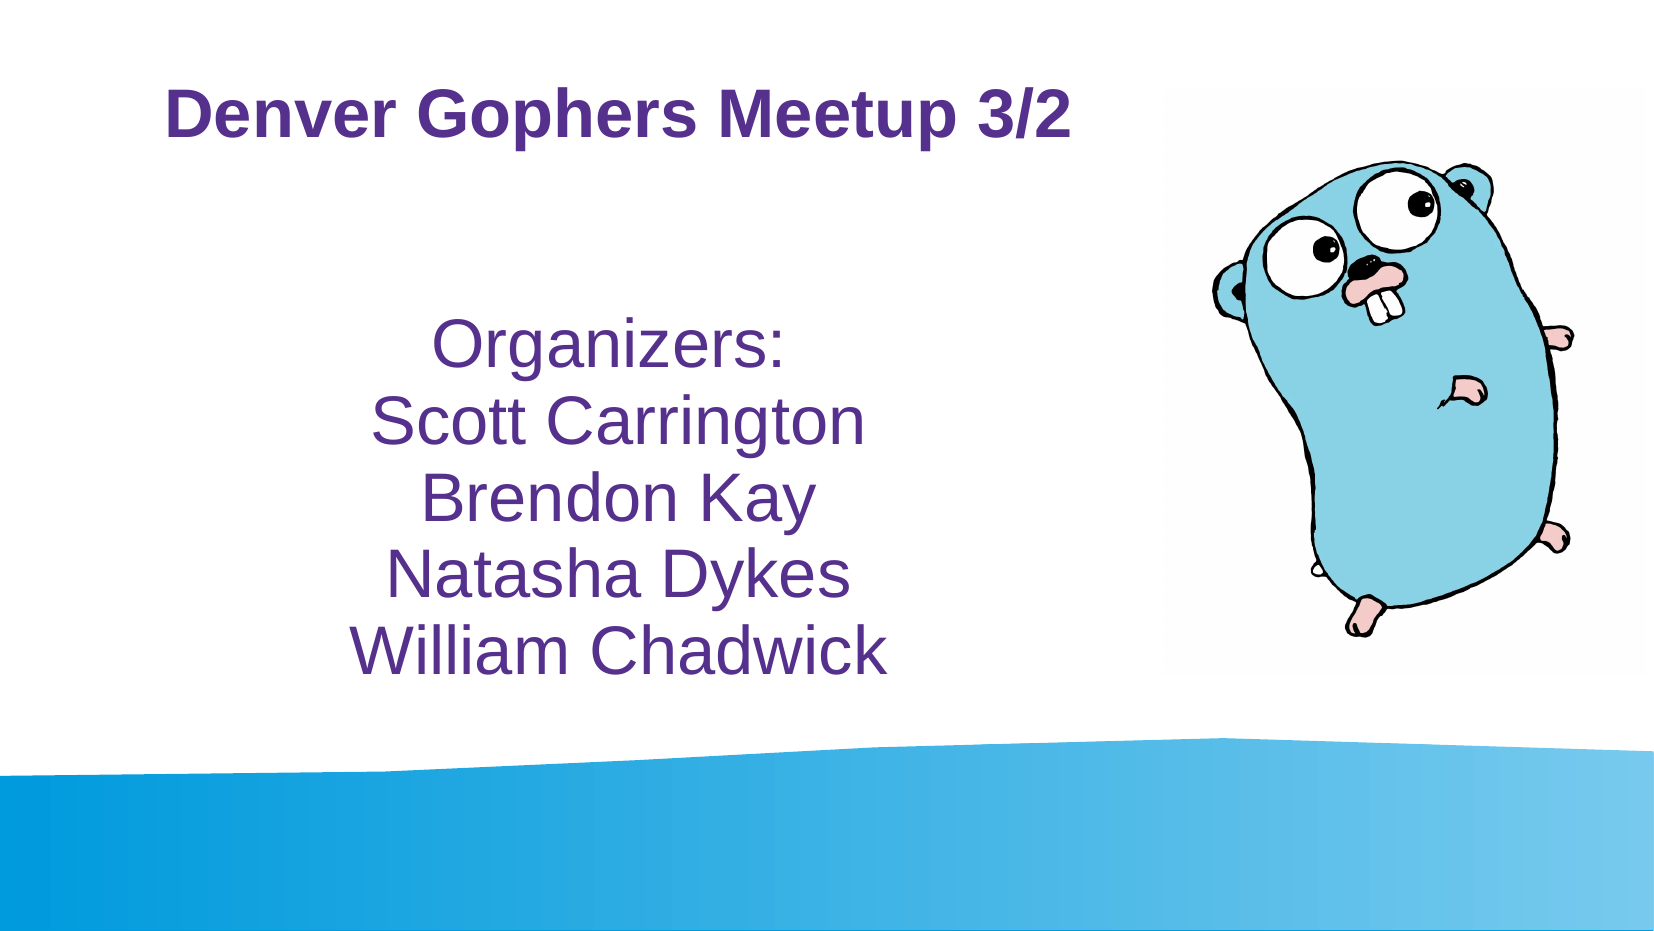

# Denver Gophers Meetup 3/2 Organizers: Scott Carrington Brendon Kay Natasha Dykes William Chadwick